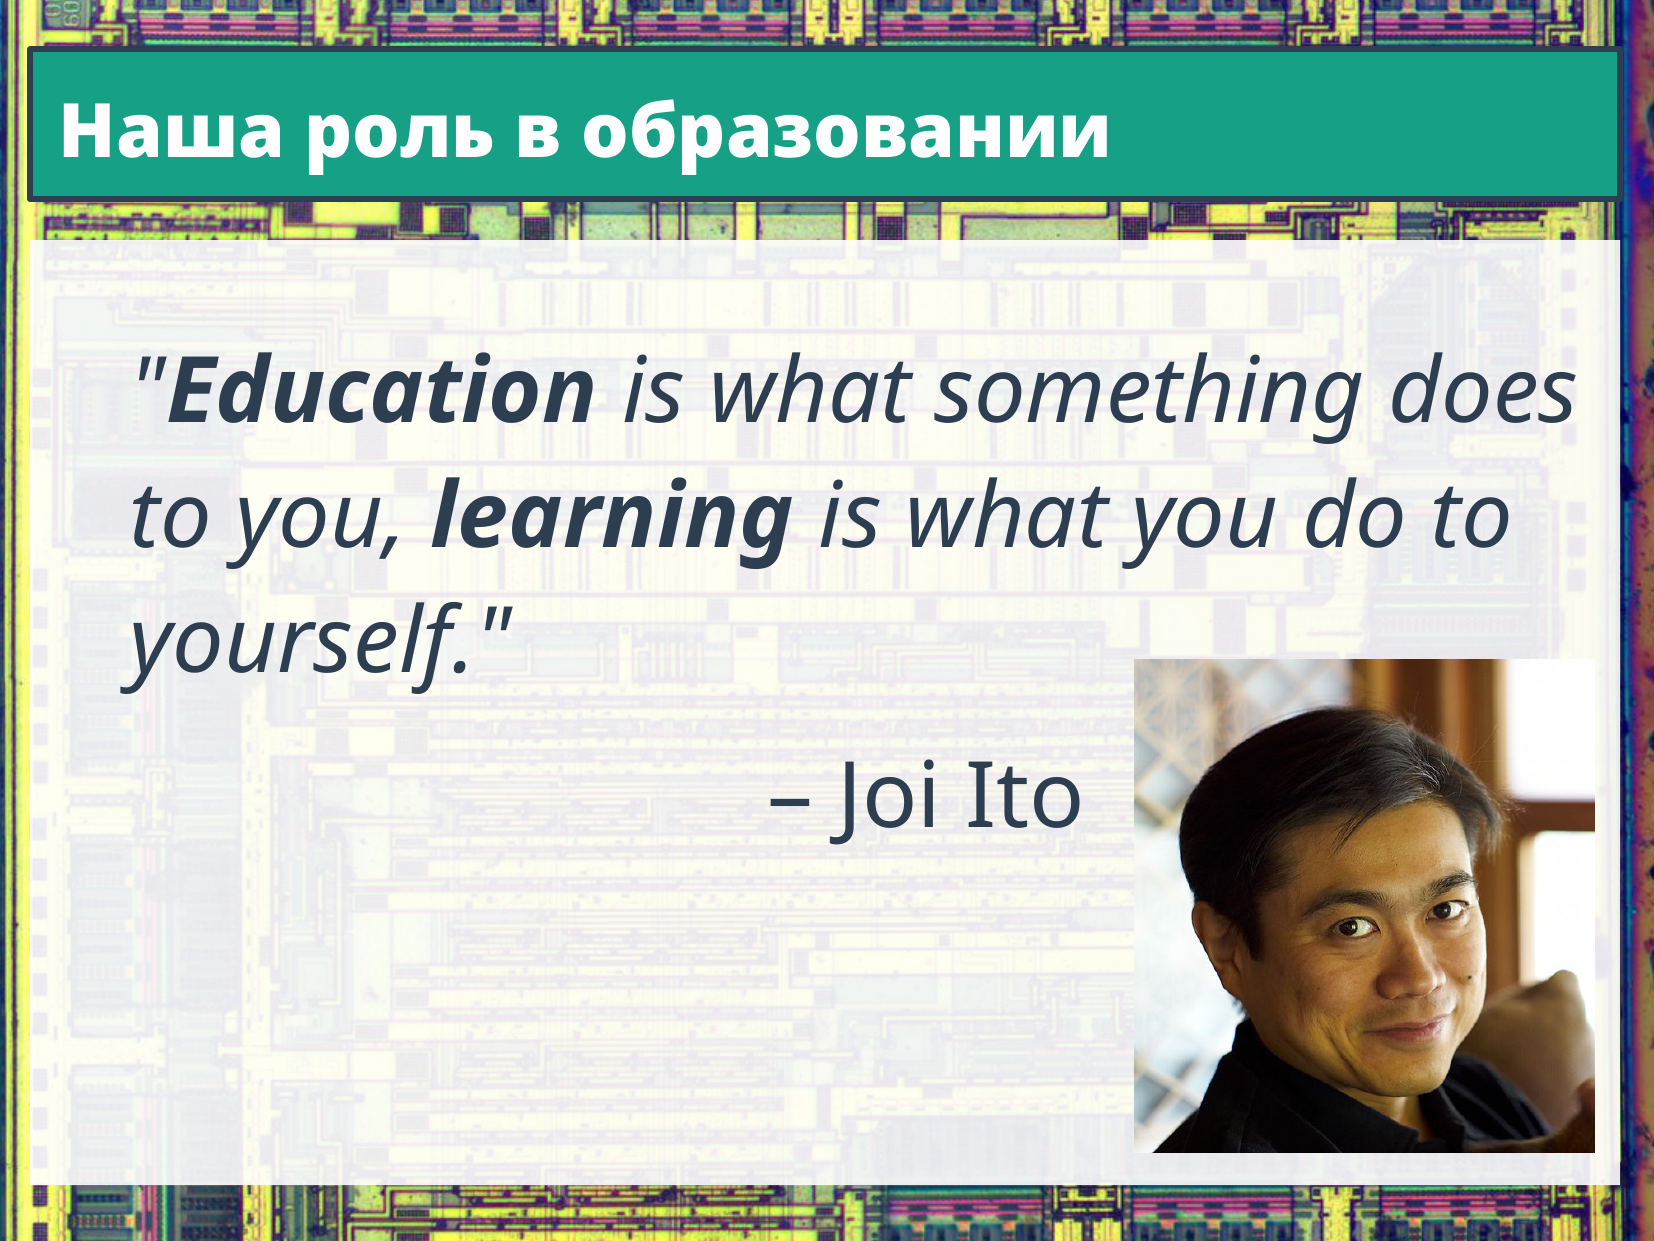

# Наша роль в образовании
"Education is what something does to you, learning is what you do to yourself."
– Joi Ito
2